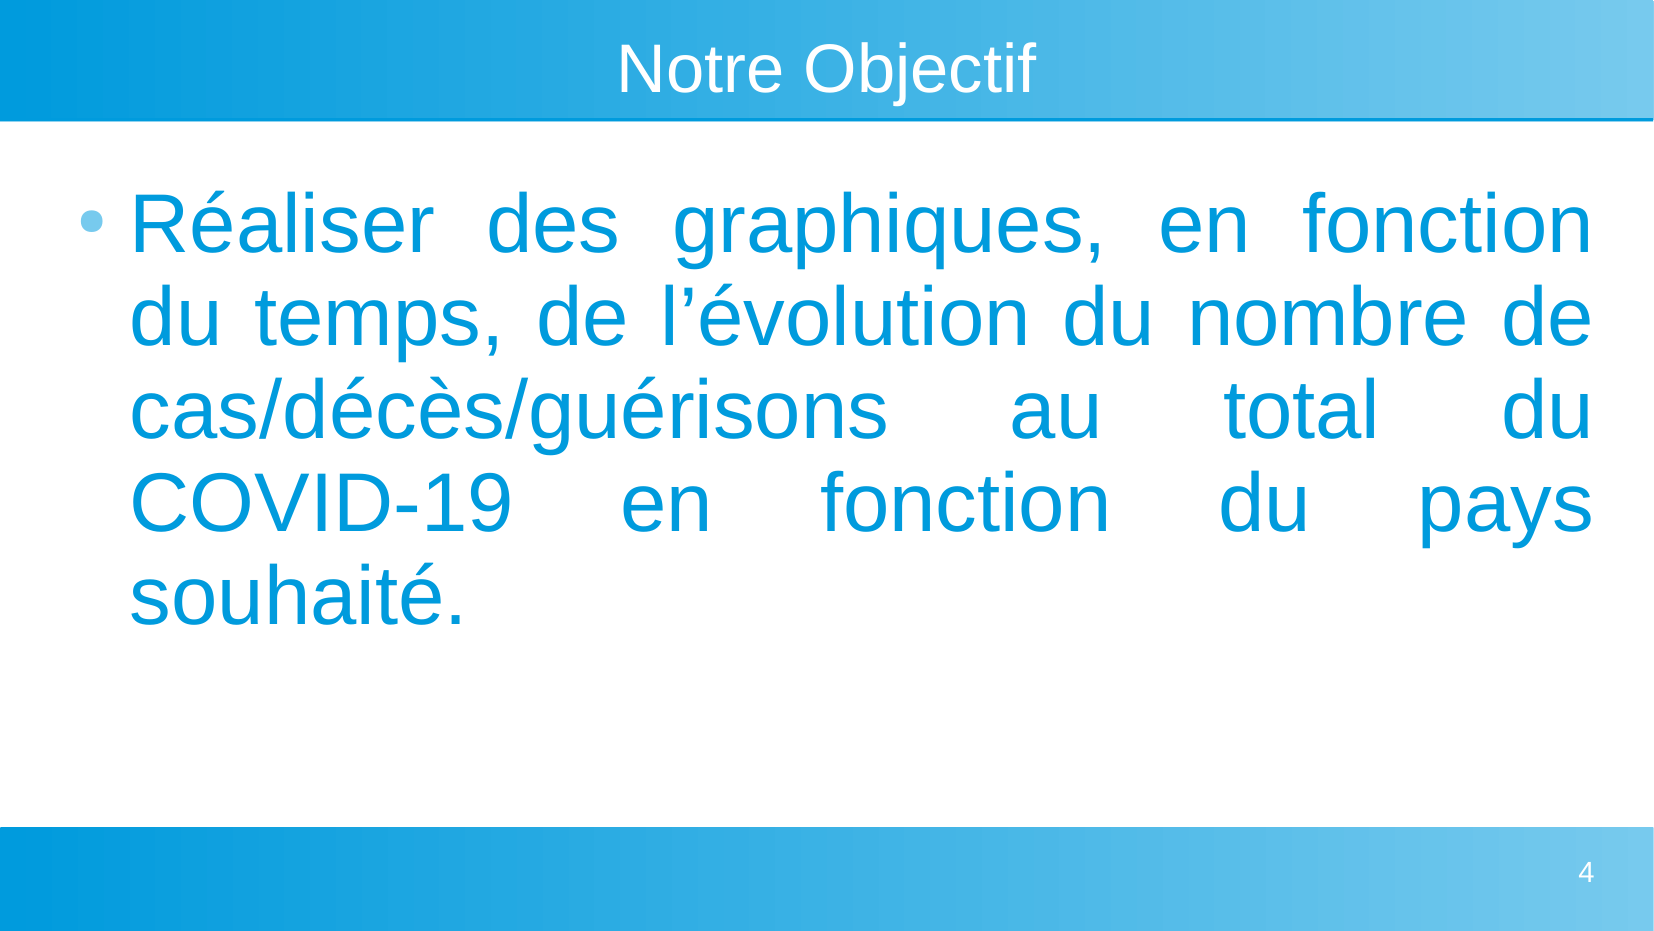

# Notre Objectif
Réaliser des graphiques, en fonction du temps, de l’évolution du nombre de cas/décès/guérisons au total du COVID-19 en fonction du pays souhaité.
4